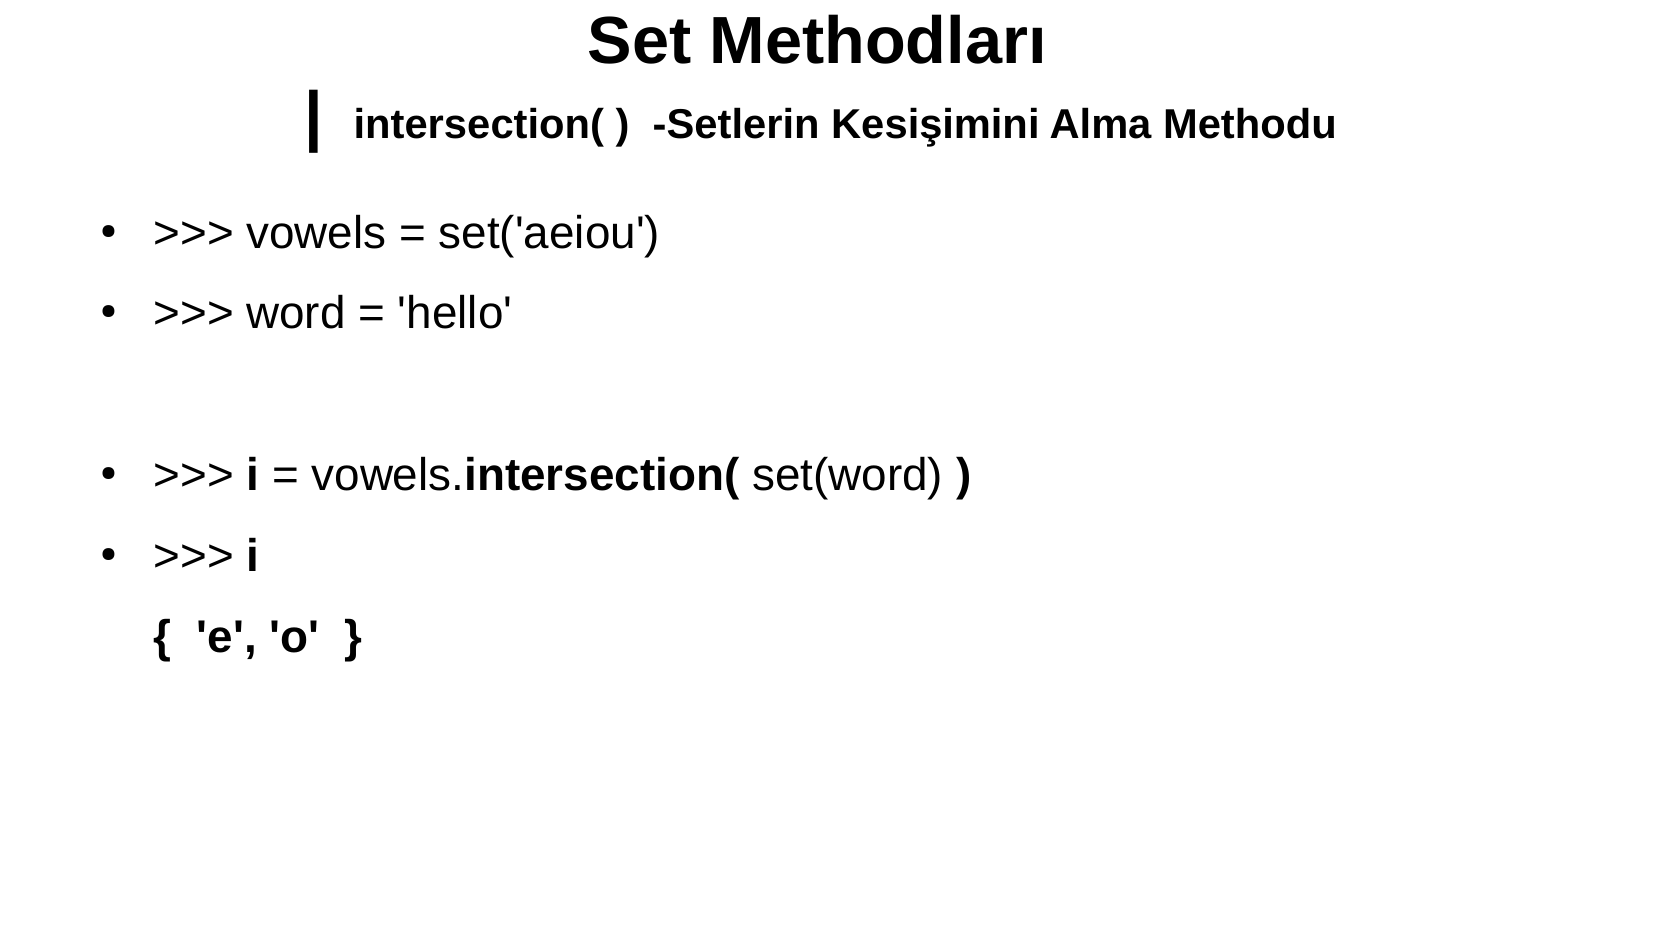

# Set Methodları | intersection( ) -Setlerin Kesişimini Alma Methodu
>>> vowels = set('aeiou')
>>> word = 'hello'
>>> i = vowels.intersection( set(word) )
>>> i
{ 'e', 'o' }